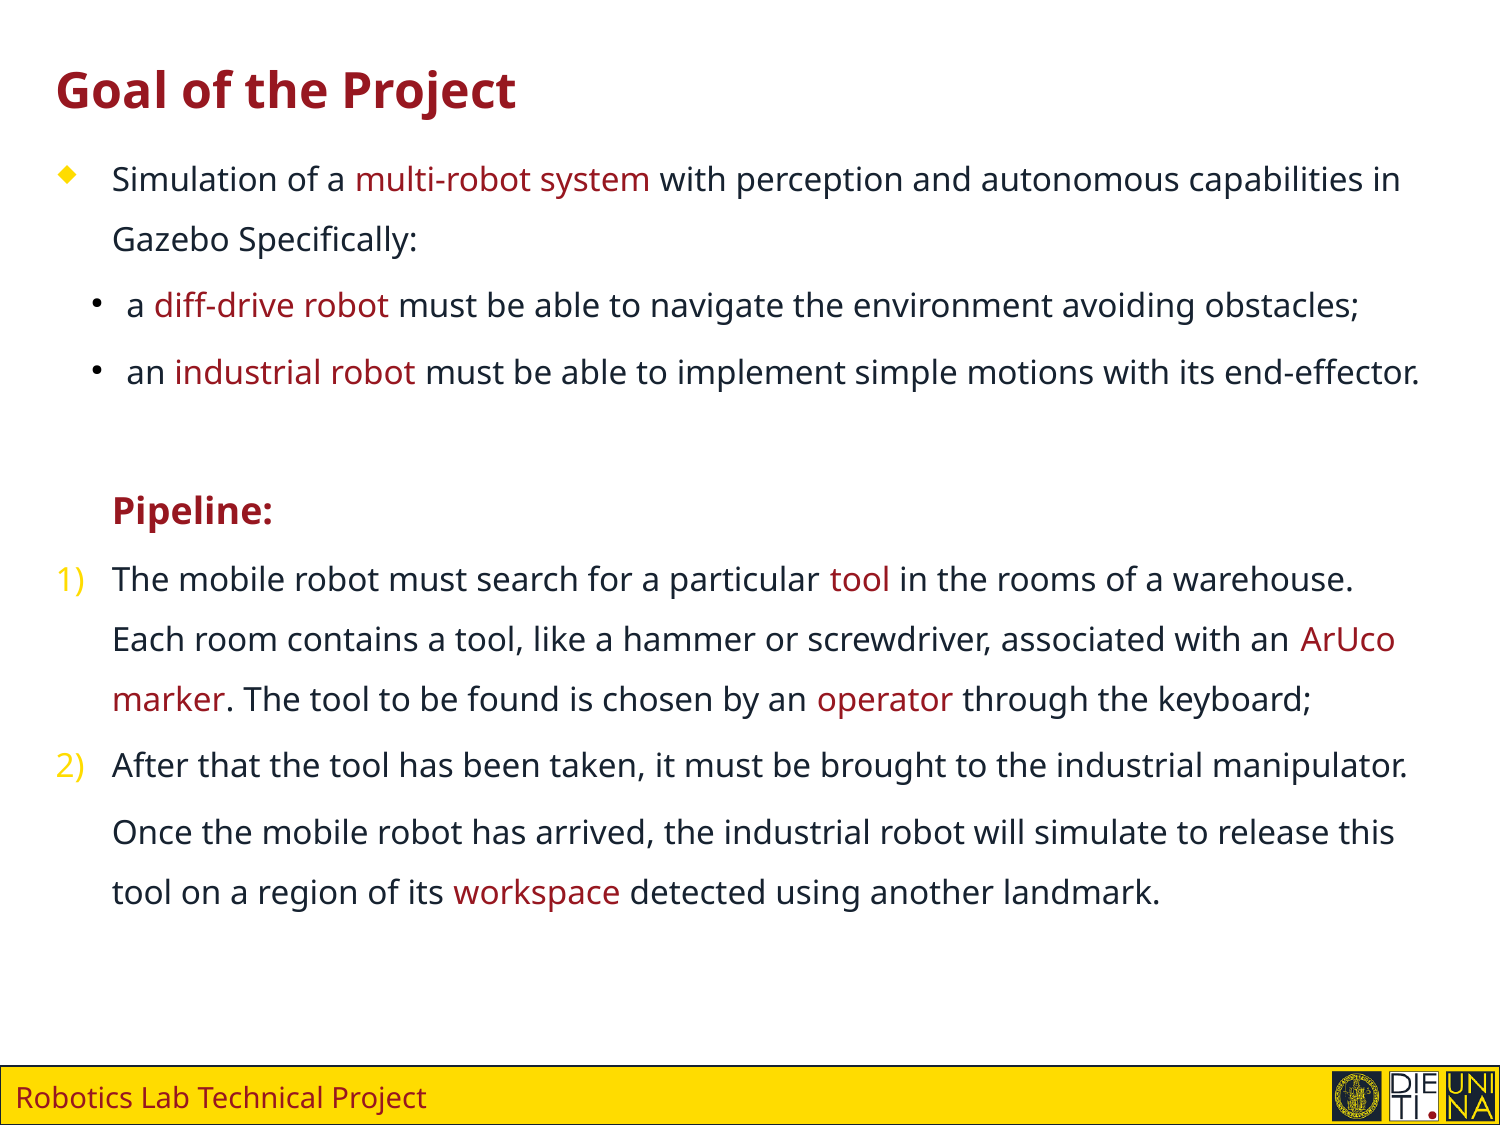

Goal of the Project
Simulation of a multi-robot system with perception and autonomous capabilities in Gazebo Specifically:
a diff-drive robot must be able to navigate the environment avoiding obstacles;
an industrial robot must be able to implement simple motions with its end-effector.
Pipeline:
The mobile robot must search for a particular tool in the rooms of a warehouse. Each room contains a tool, like a hammer or screwdriver, associated with an ArUco marker. The tool to be found is chosen by an operator through the keyboard;
After that the tool has been taken, it must be brought to the industrial manipulator.
Once the mobile robot has arrived, the industrial robot will simulate to release this tool on a region of its workspace detected using another landmark.
Robotics Lab Technical Project